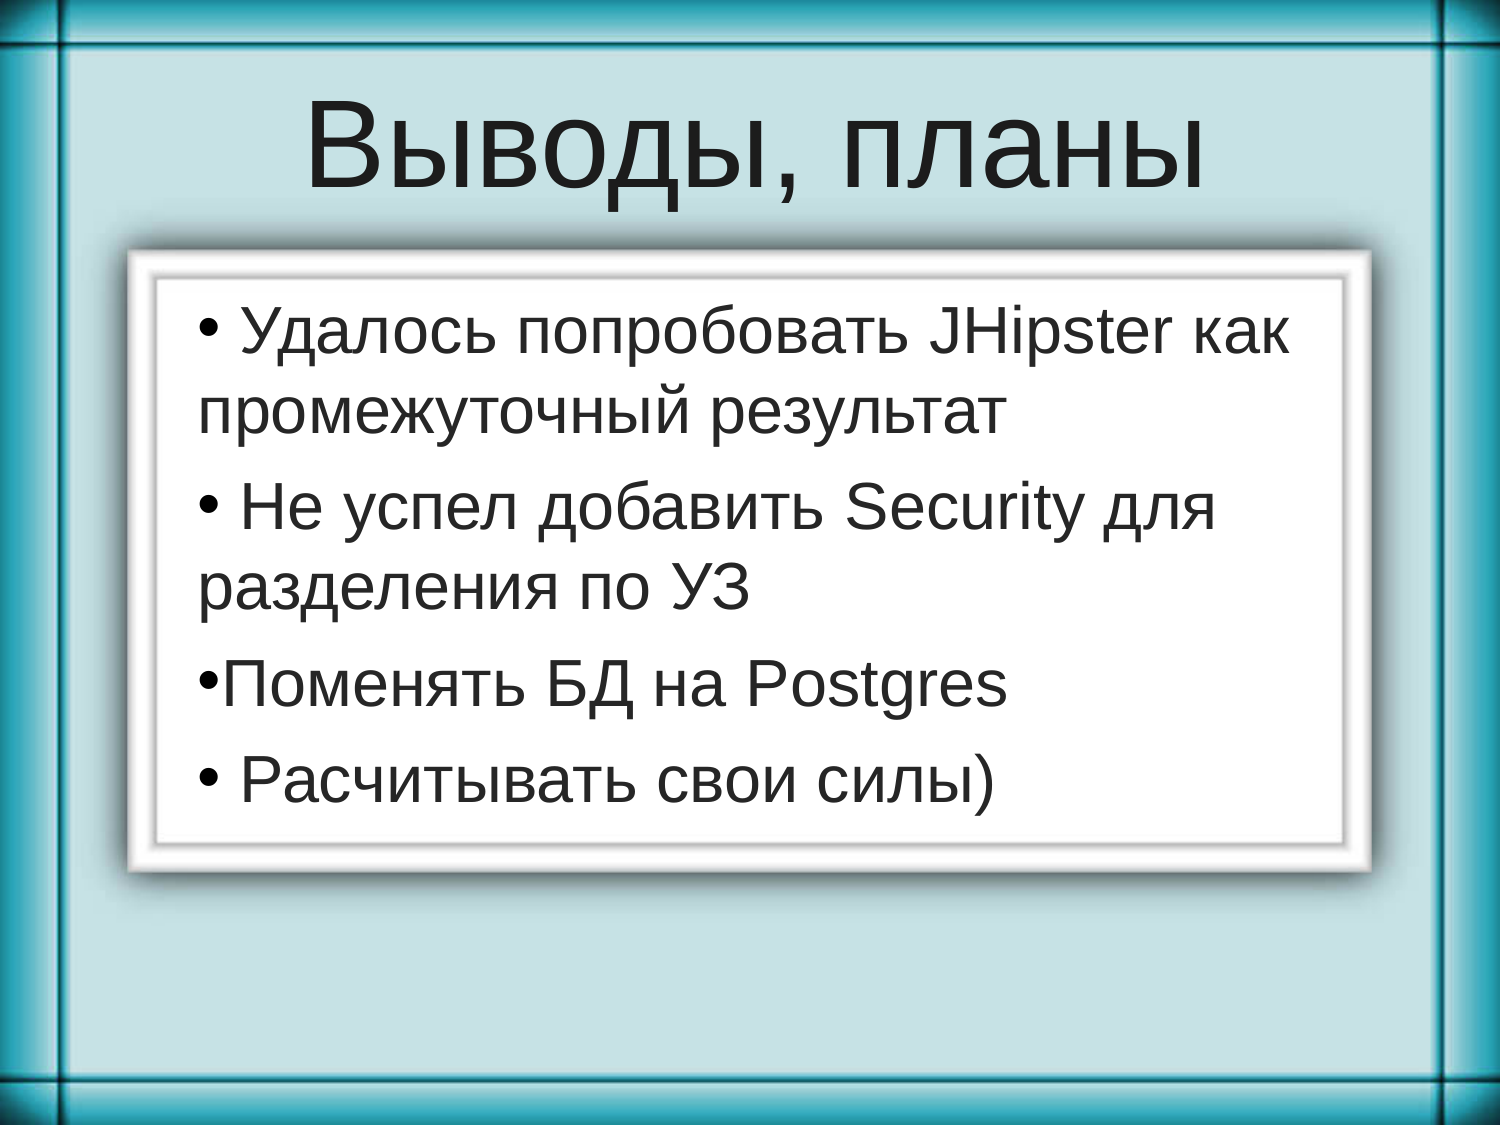

# Выводы, планы
 Удалось попробовать JHipster как промежуточный результат
 Не успел добавить Security для разделения по УЗ
Поменять БД на Postgres
 Расчитывать свои силы)